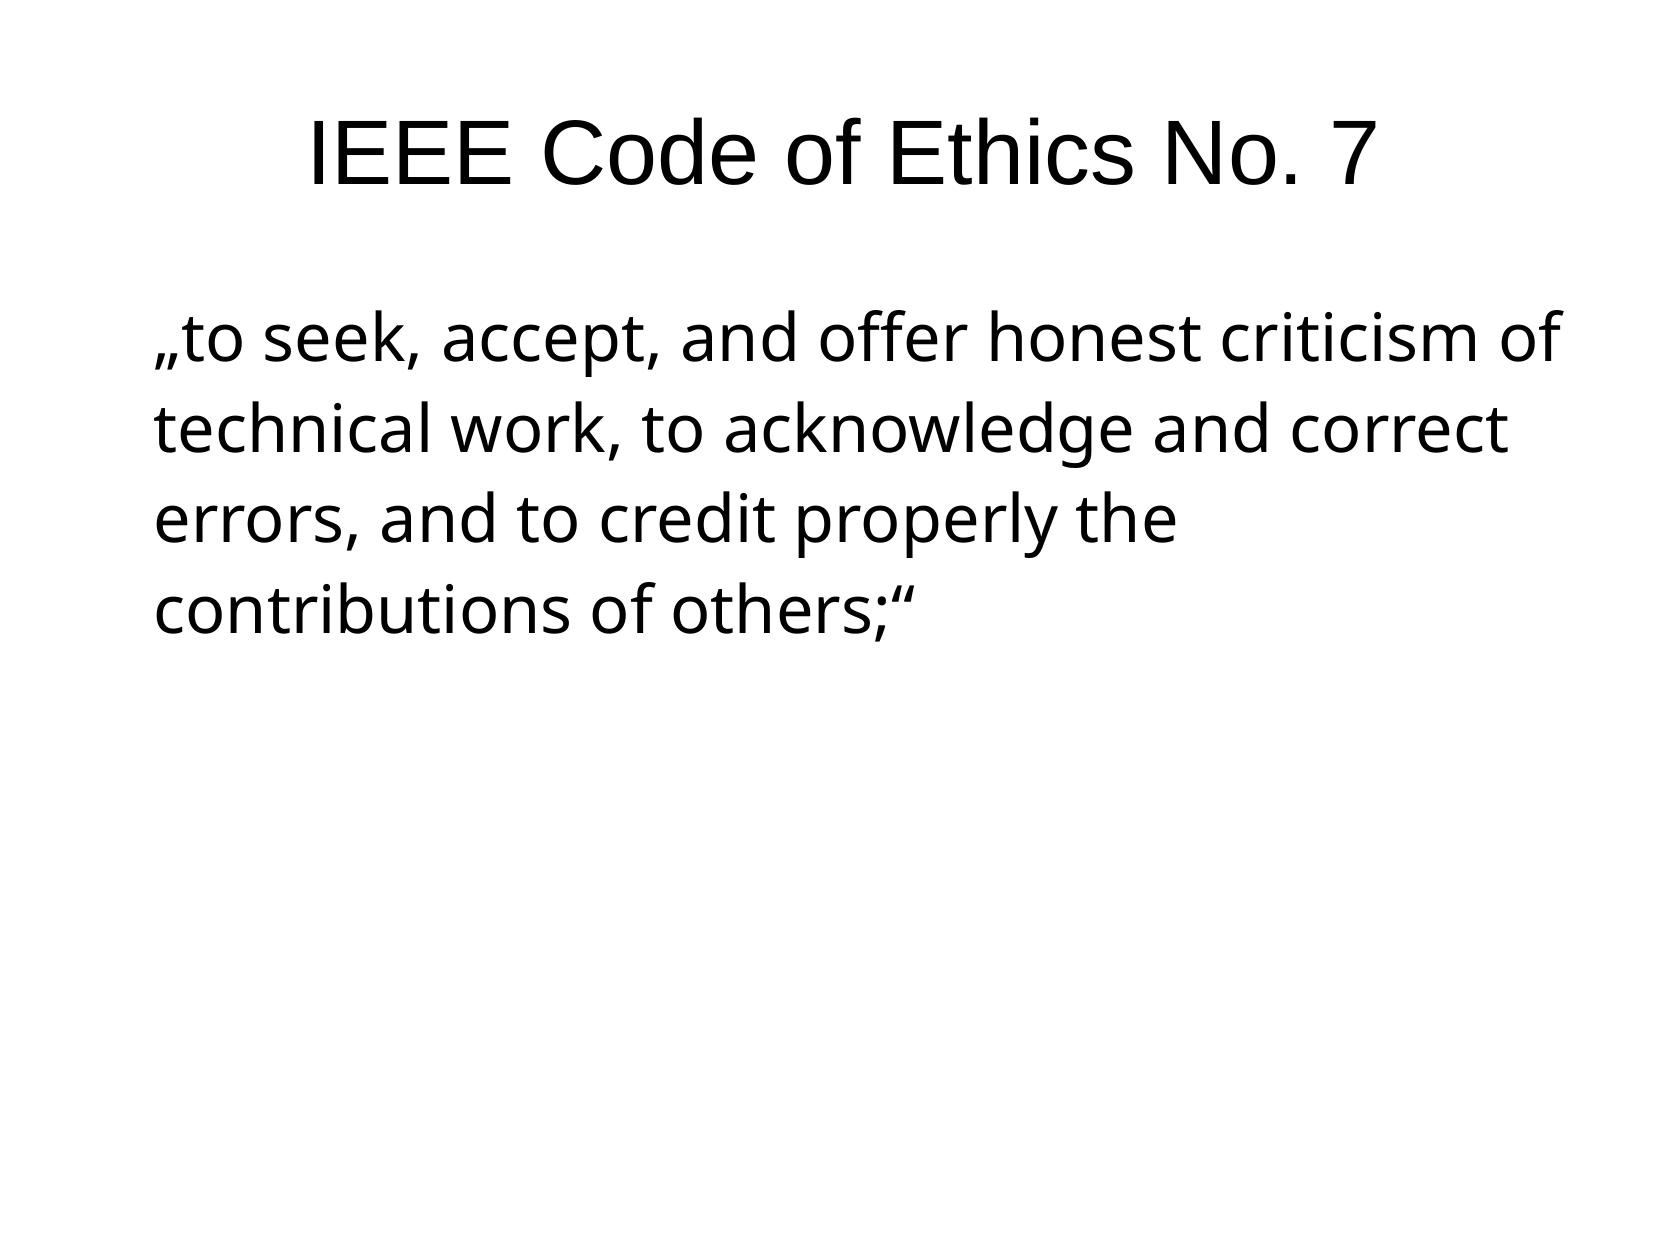

# IEEE Code of Ethics No. 7
„to seek, accept, and offer honest criticism of technical work, to acknowledge and correct errors, and to credit properly the contributions of others;“